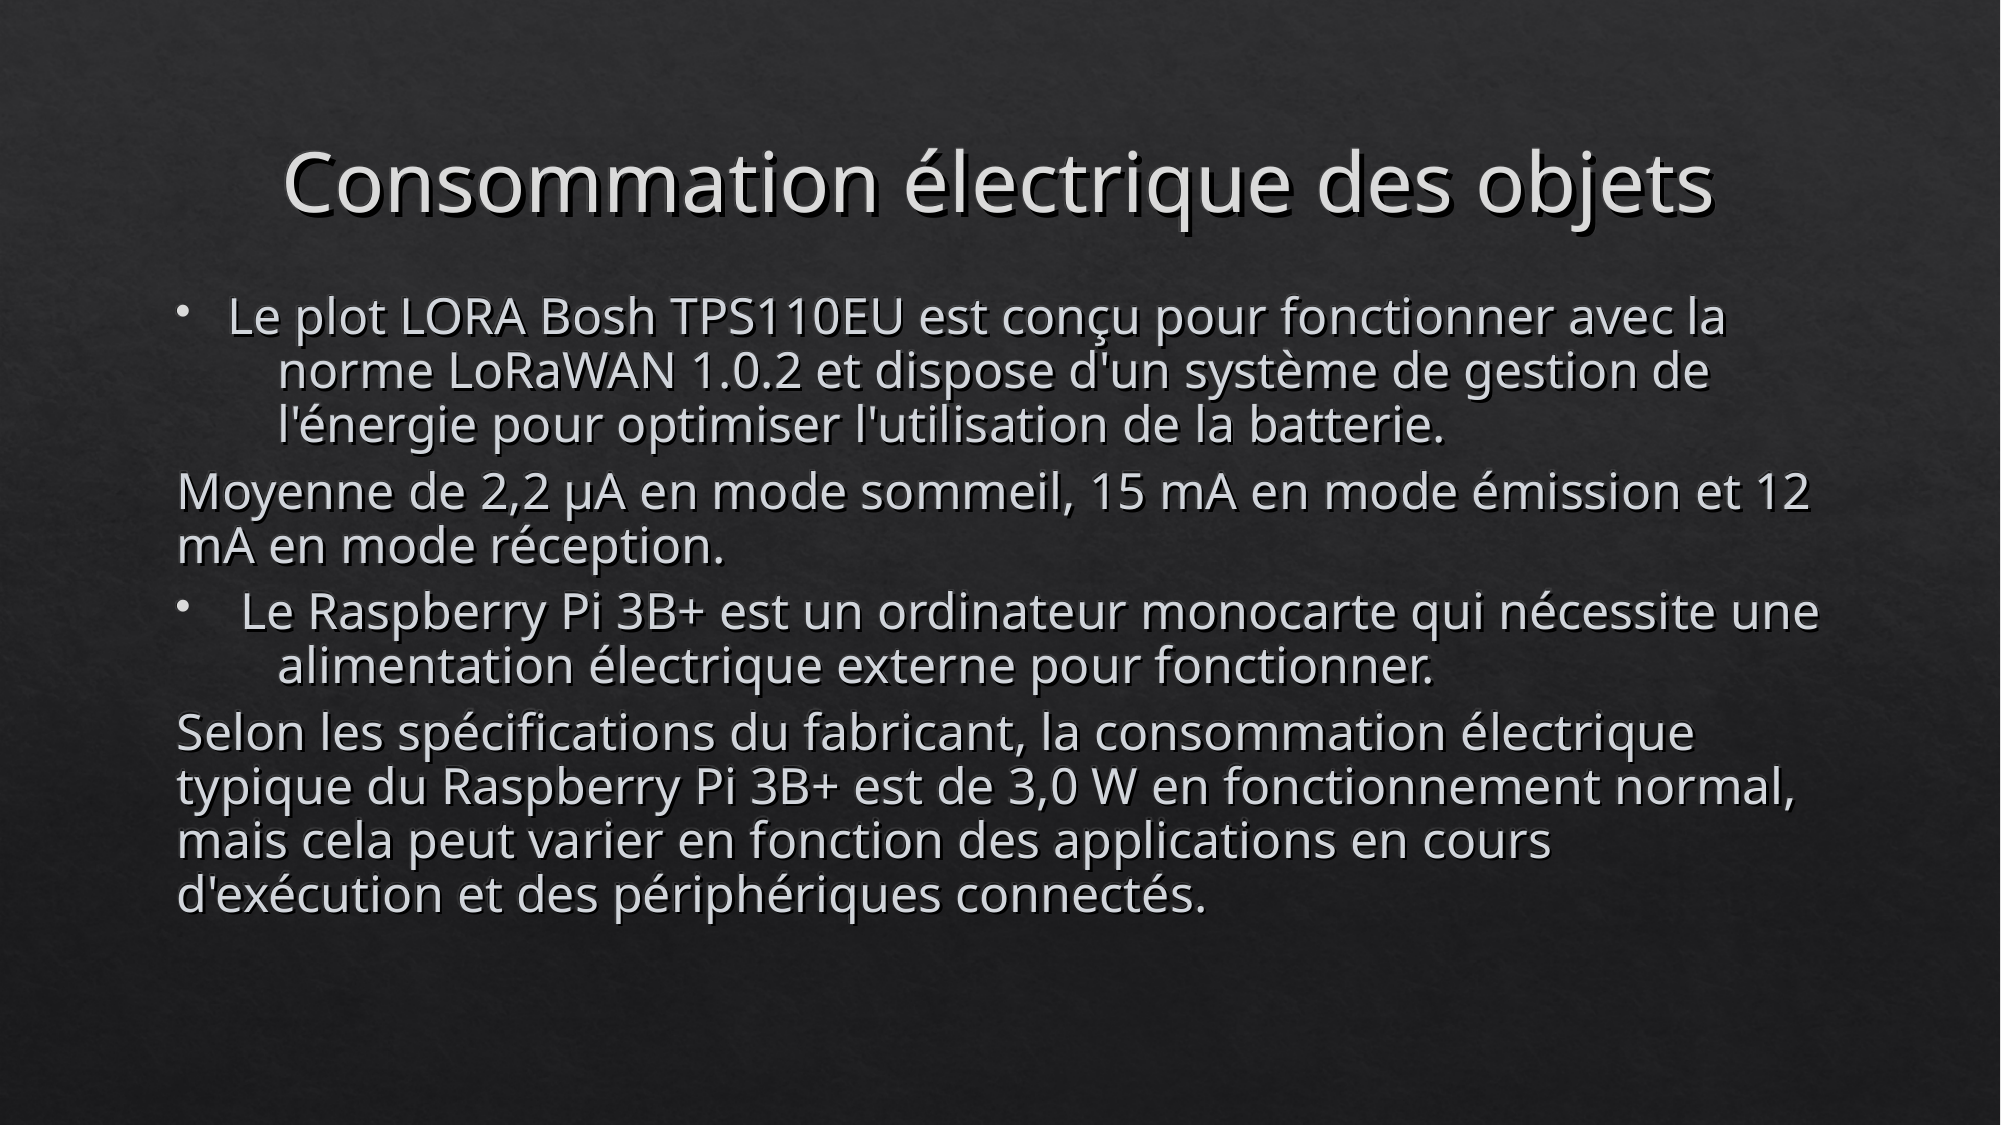

# Consommation électrique des objets
Le plot LORA Bosh TPS110EU est conçu pour fonctionner avec la norme LoRaWAN 1.0.2 et dispose d'un système de gestion de l'énergie pour optimiser l'utilisation de la batterie.
Moyenne de 2,2 µA en mode sommeil, 15 mA en mode émission et 12 mA en mode réception.
 Le Raspberry Pi 3B+ est un ordinateur monocarte qui nécessite une alimentation électrique externe pour fonctionner.
Selon les spécifications du fabricant, la consommation électrique typique du Raspberry Pi 3B+ est de 3,0 W en fonctionnement normal, mais cela peut varier en fonction des applications en cours d'exécution et des périphériques connectés.